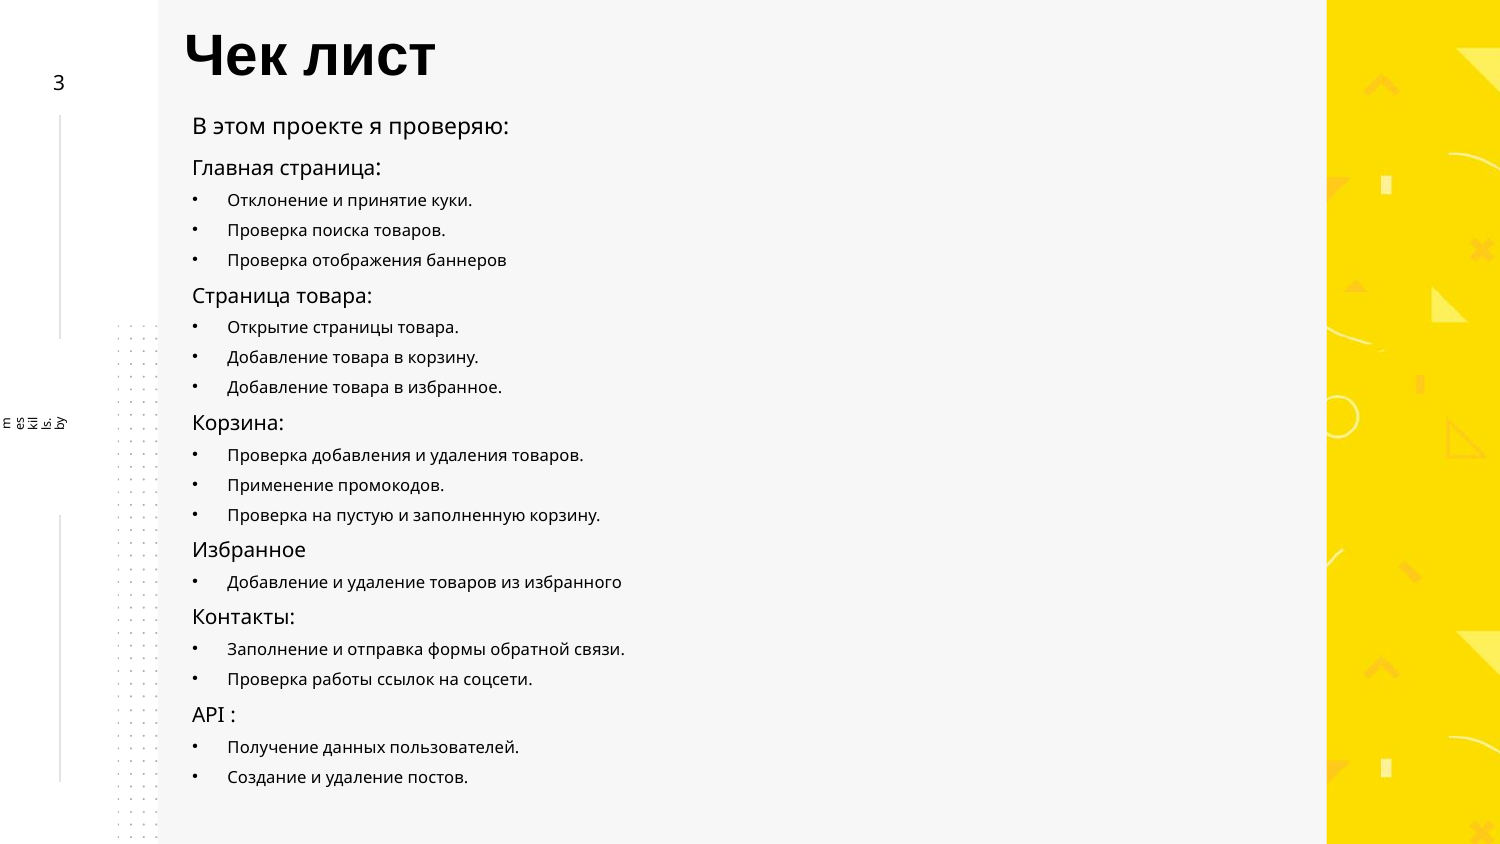

# Чек лист
В этом проекте я проверяю:
Главная страница:
Отклонение и принятие куки.
Проверка поиска товаров.
Проверка отображения баннеров
Страница товара:
Открытие страницы товара.
Добавление товара в корзину.
Добавление товара в избранное.
Корзина:
Проверка добавления и удаления товаров.
Применение промокодов.
Проверка на пустую и заполненную корзину.
Избранное
Добавление и удаление товаров из избранного
Контакты:
Заполнение и отправка формы обратной связи.
Проверка работы ссылок на соцсети.
API :
Получение данных пользователей.
Создание и удаление постов.
teachmeskills.by